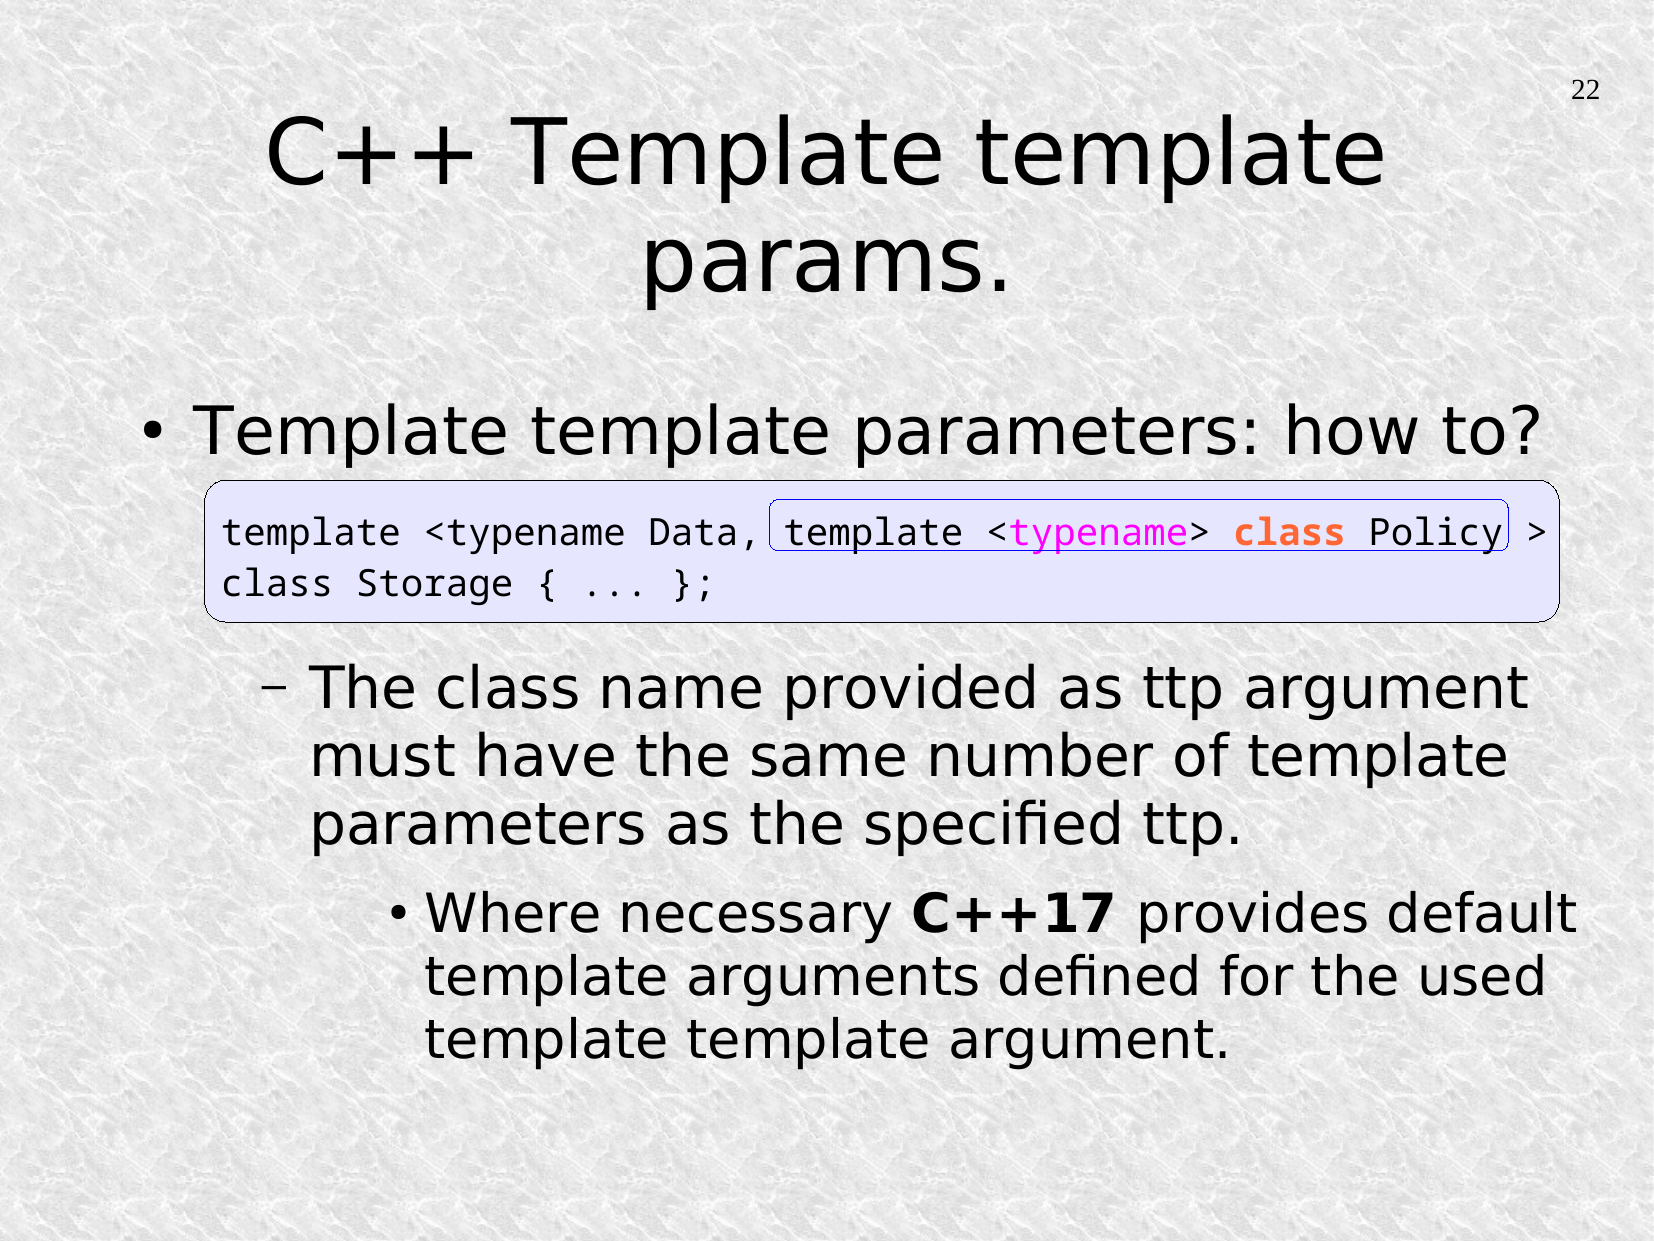

22
# C++ Template template params.
Template template parameters: how to?
The class name provided as ttp argument must have the same number of template parameters as the specified ttp.
Where necessary C++17 provides default template arguments defined for the used template template argument.
template <typename Data, template <typename> class Policy >
class Storage { ... };